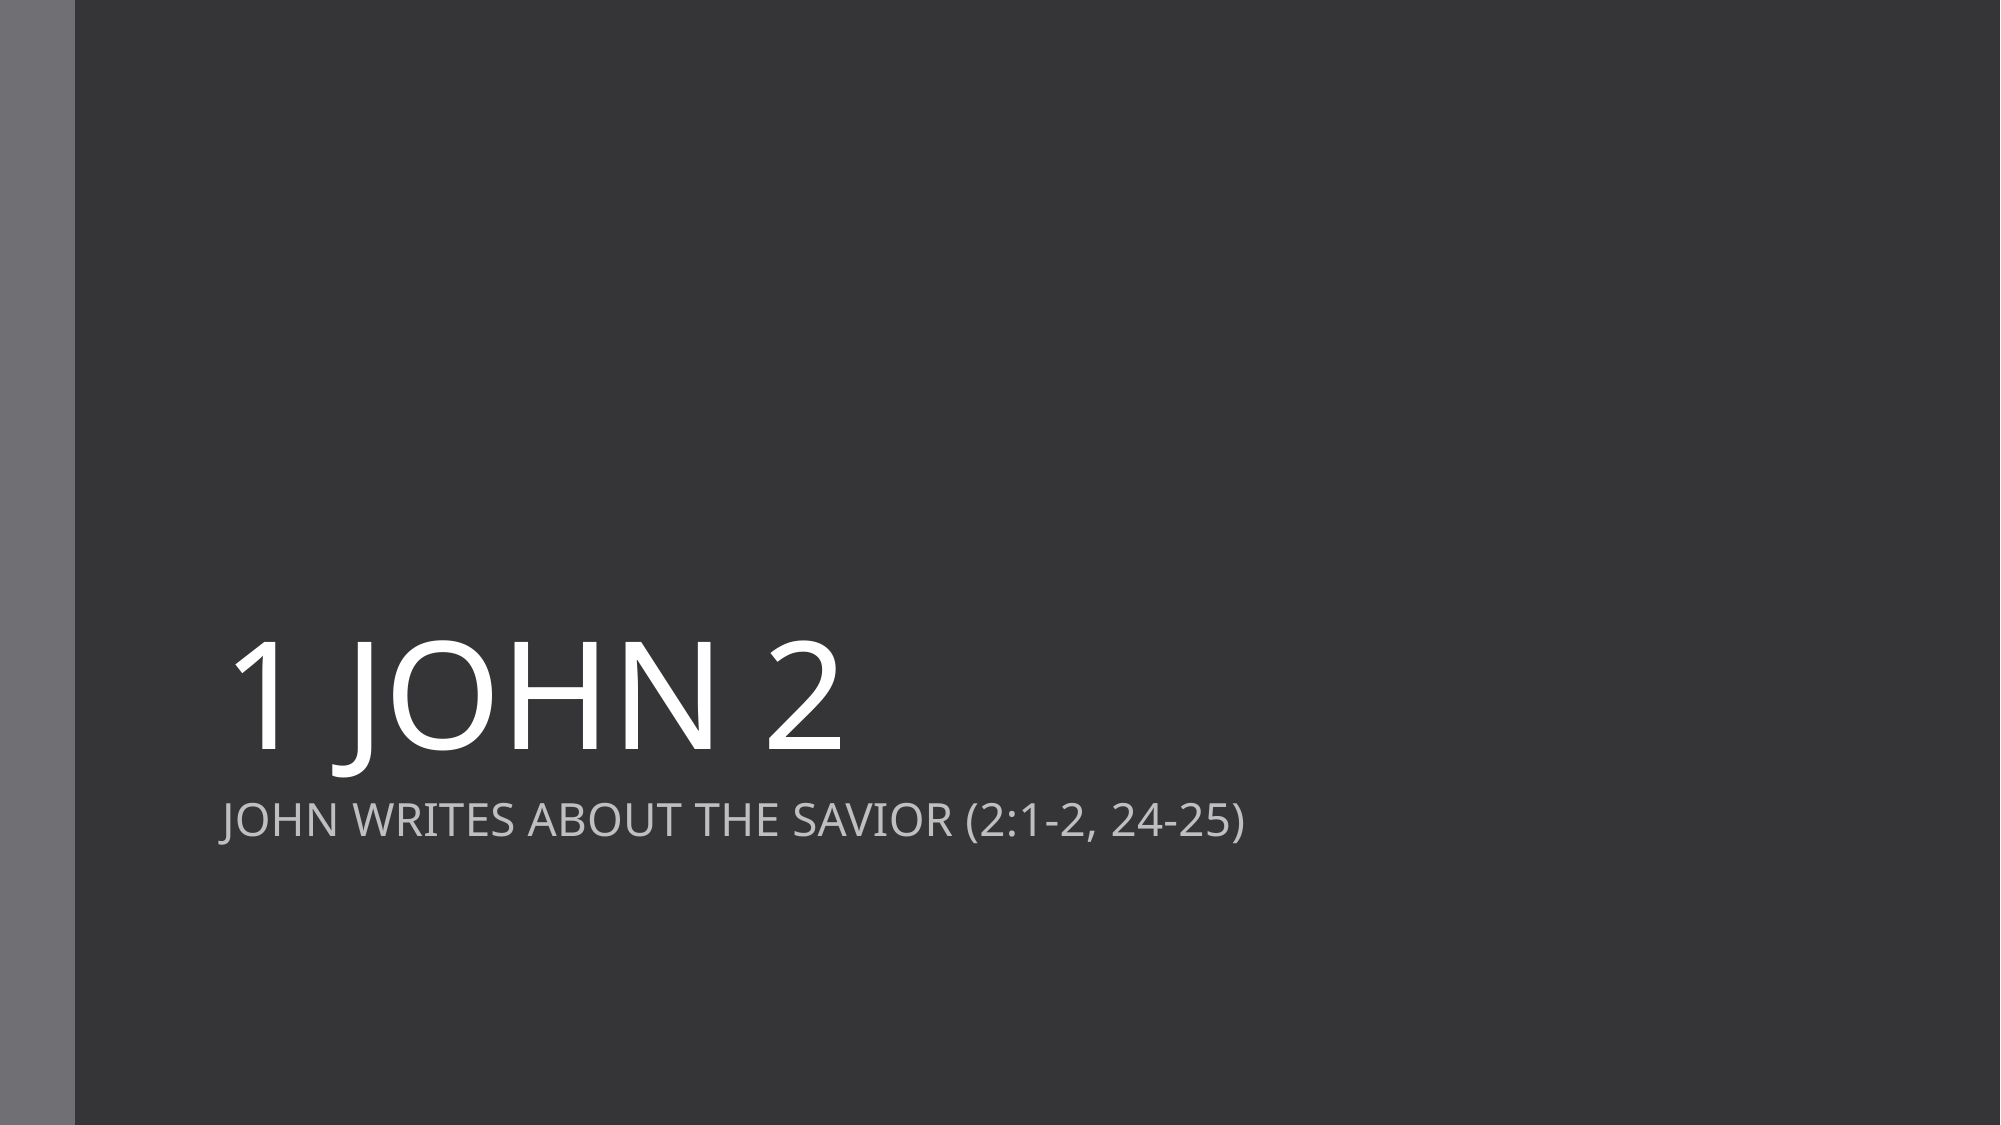

# 1 JOHN 2
JOHN WRITES ABOUT THE SAVIOR (2:1-2, 24-25)